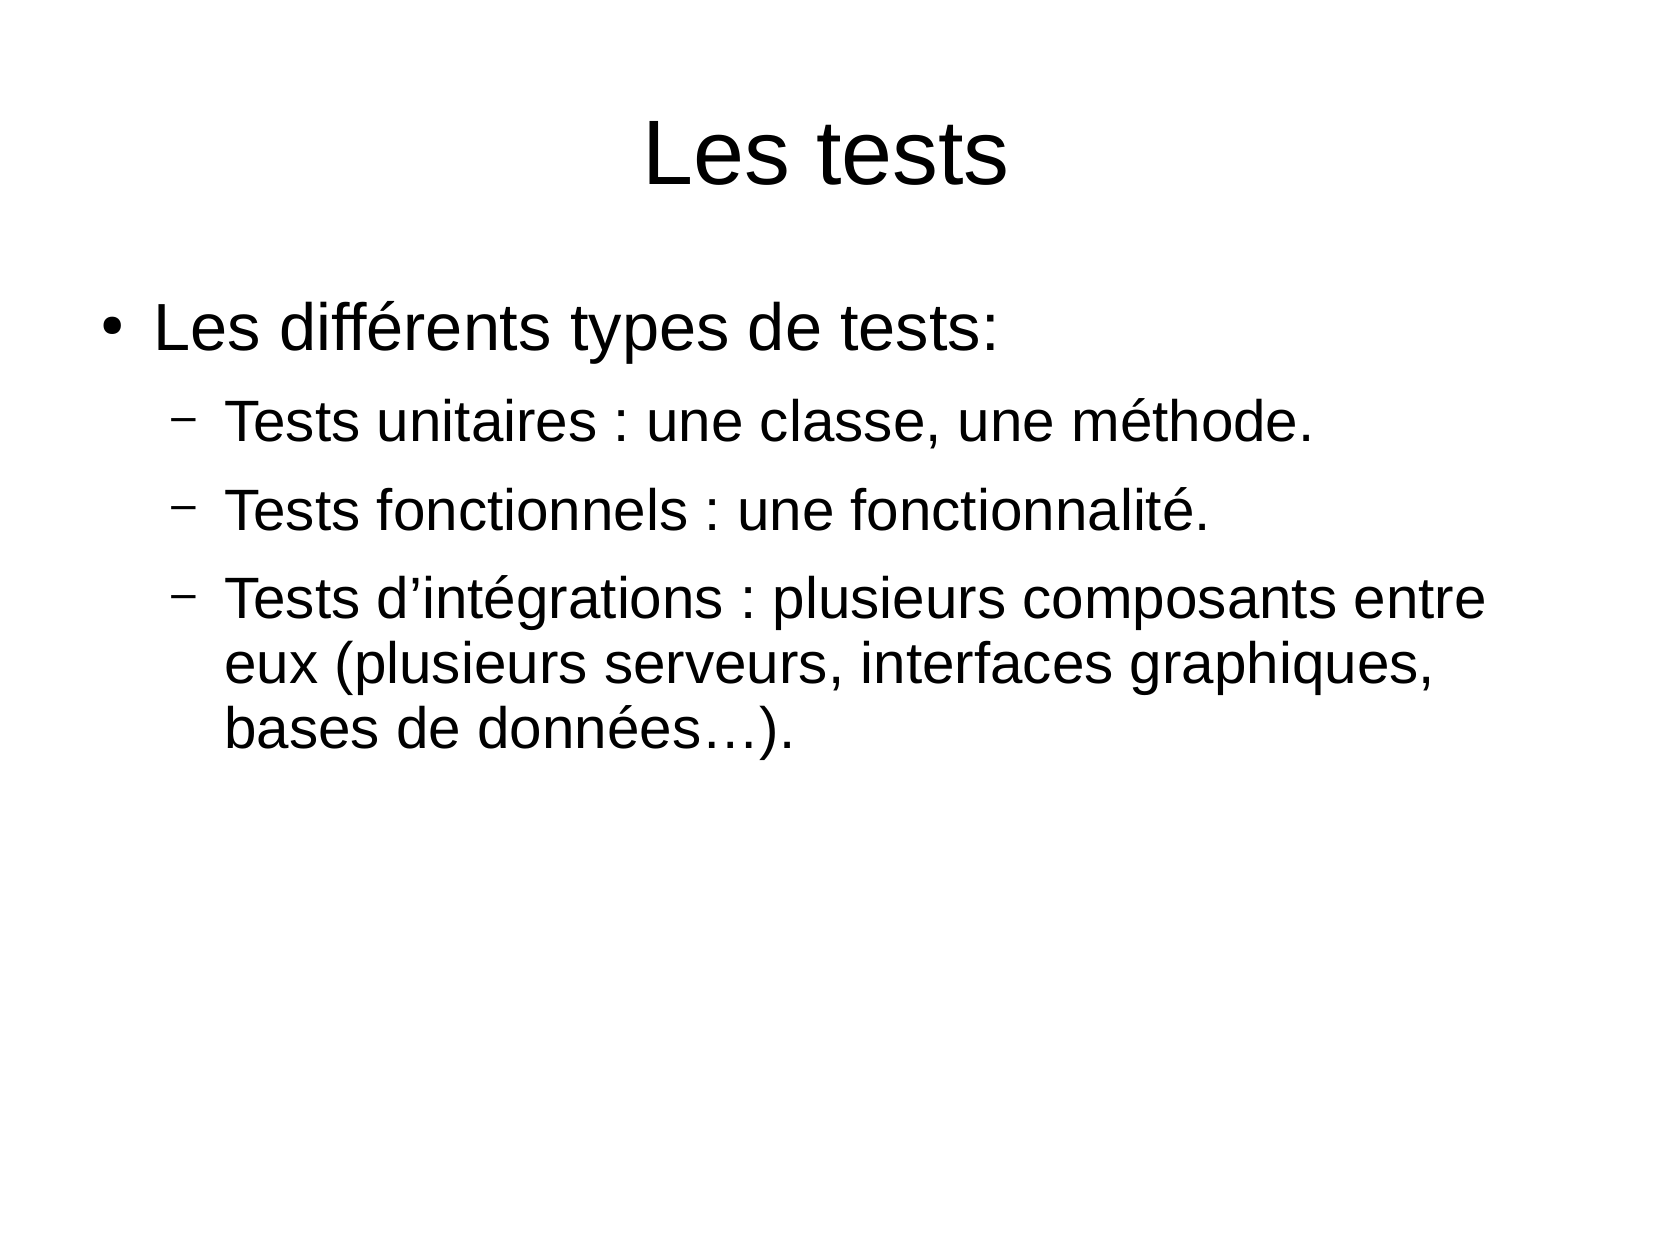

# Les tests
Les différents types de tests:
Tests unitaires : une classe, une méthode.
Tests fonctionnels : une fonctionnalité.
Tests d’intégrations : plusieurs composants entre eux (plusieurs serveurs, interfaces graphiques, bases de données…).